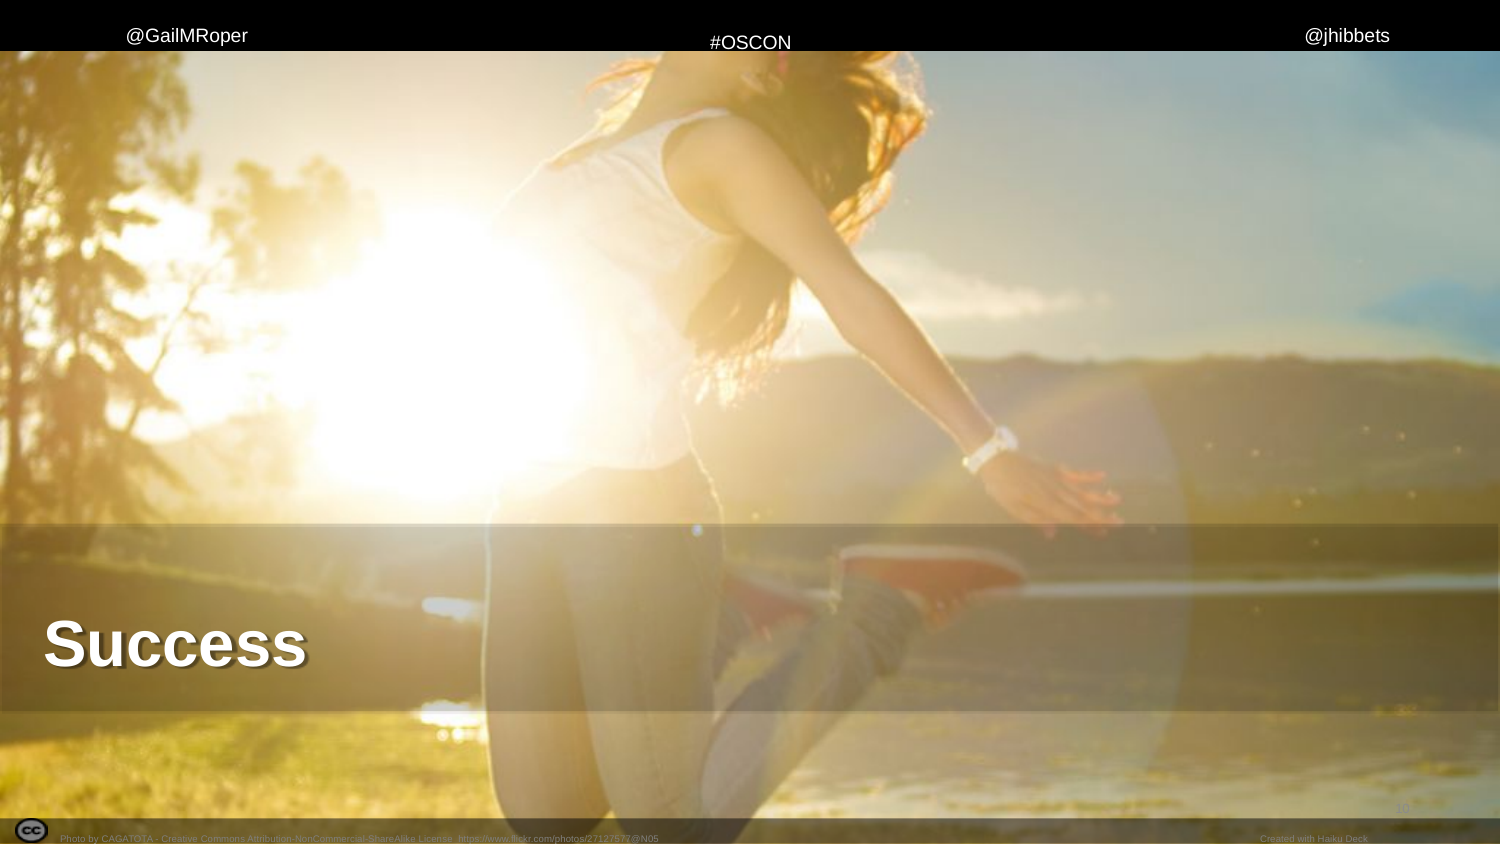

Success
Photo by CAGATOTA - Creative Commons Attribution-NonCommercial-ShareAlike License https://www.flickr.com/photos/27127577@N05
Created with Haiku Deck